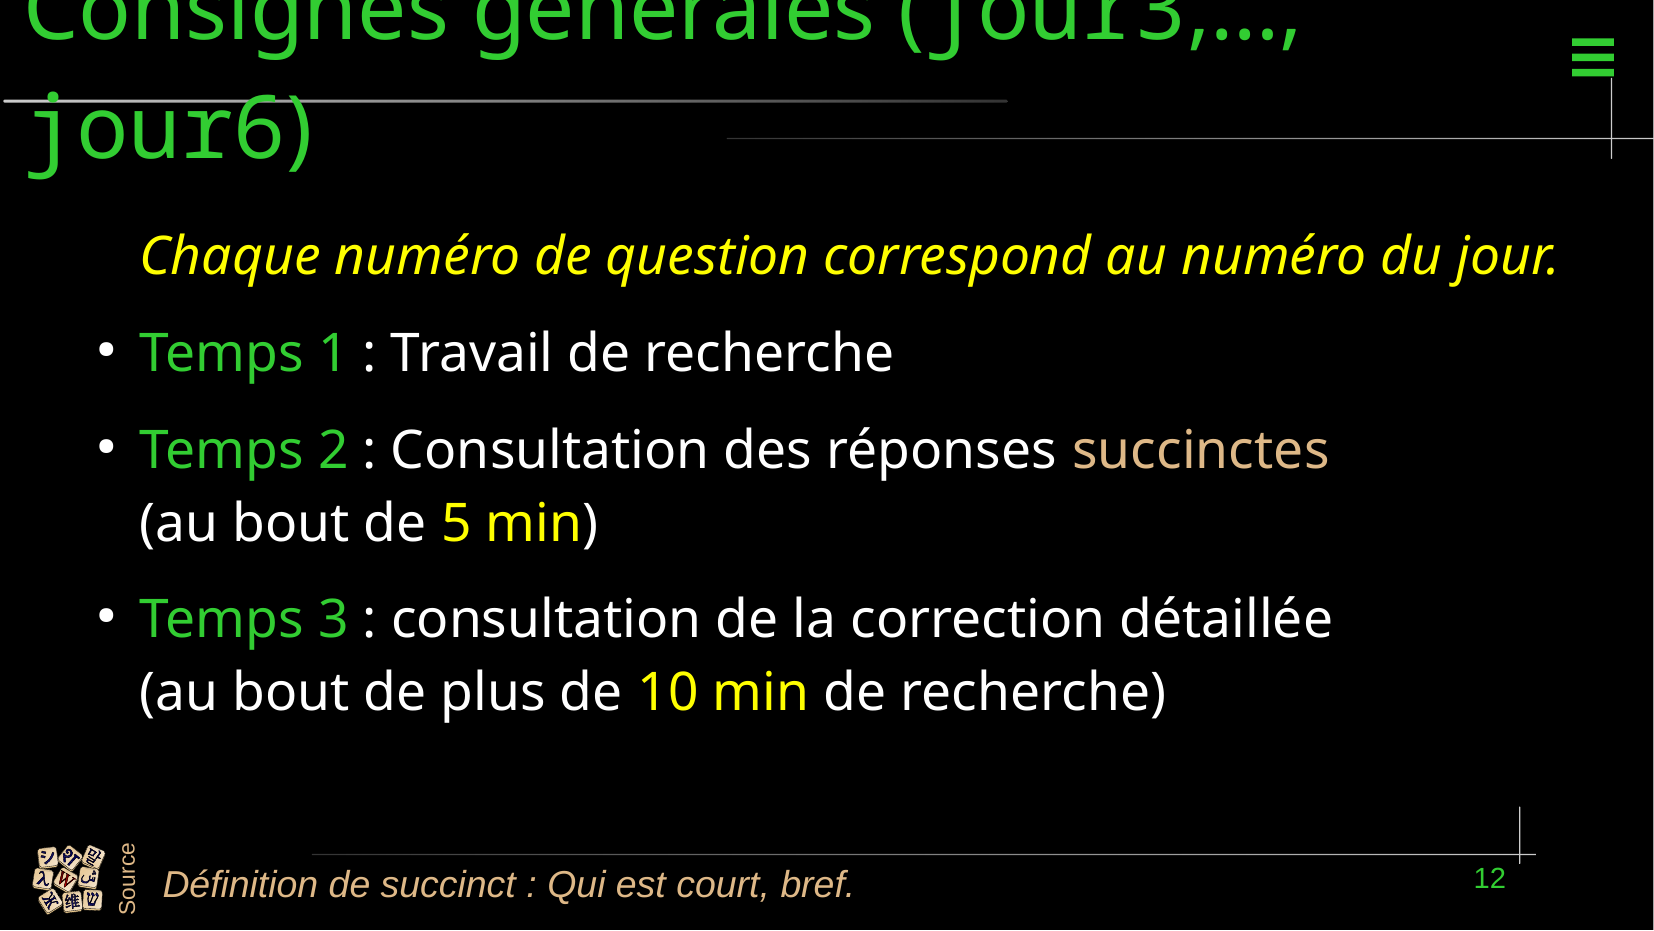

# Consignes générales (jour3,…, jour6)
Chaque numéro de question correspond au numéro du jour.
Temps 1 : Travail de recherche
Temps 2 : Consultation des réponses succinctes (au bout de 5 min)
Temps 3 : consultation de la correction détaillée (au bout de plus de 10 min de recherche)
Source
Définition de succinct : Qui est court, bref.
12